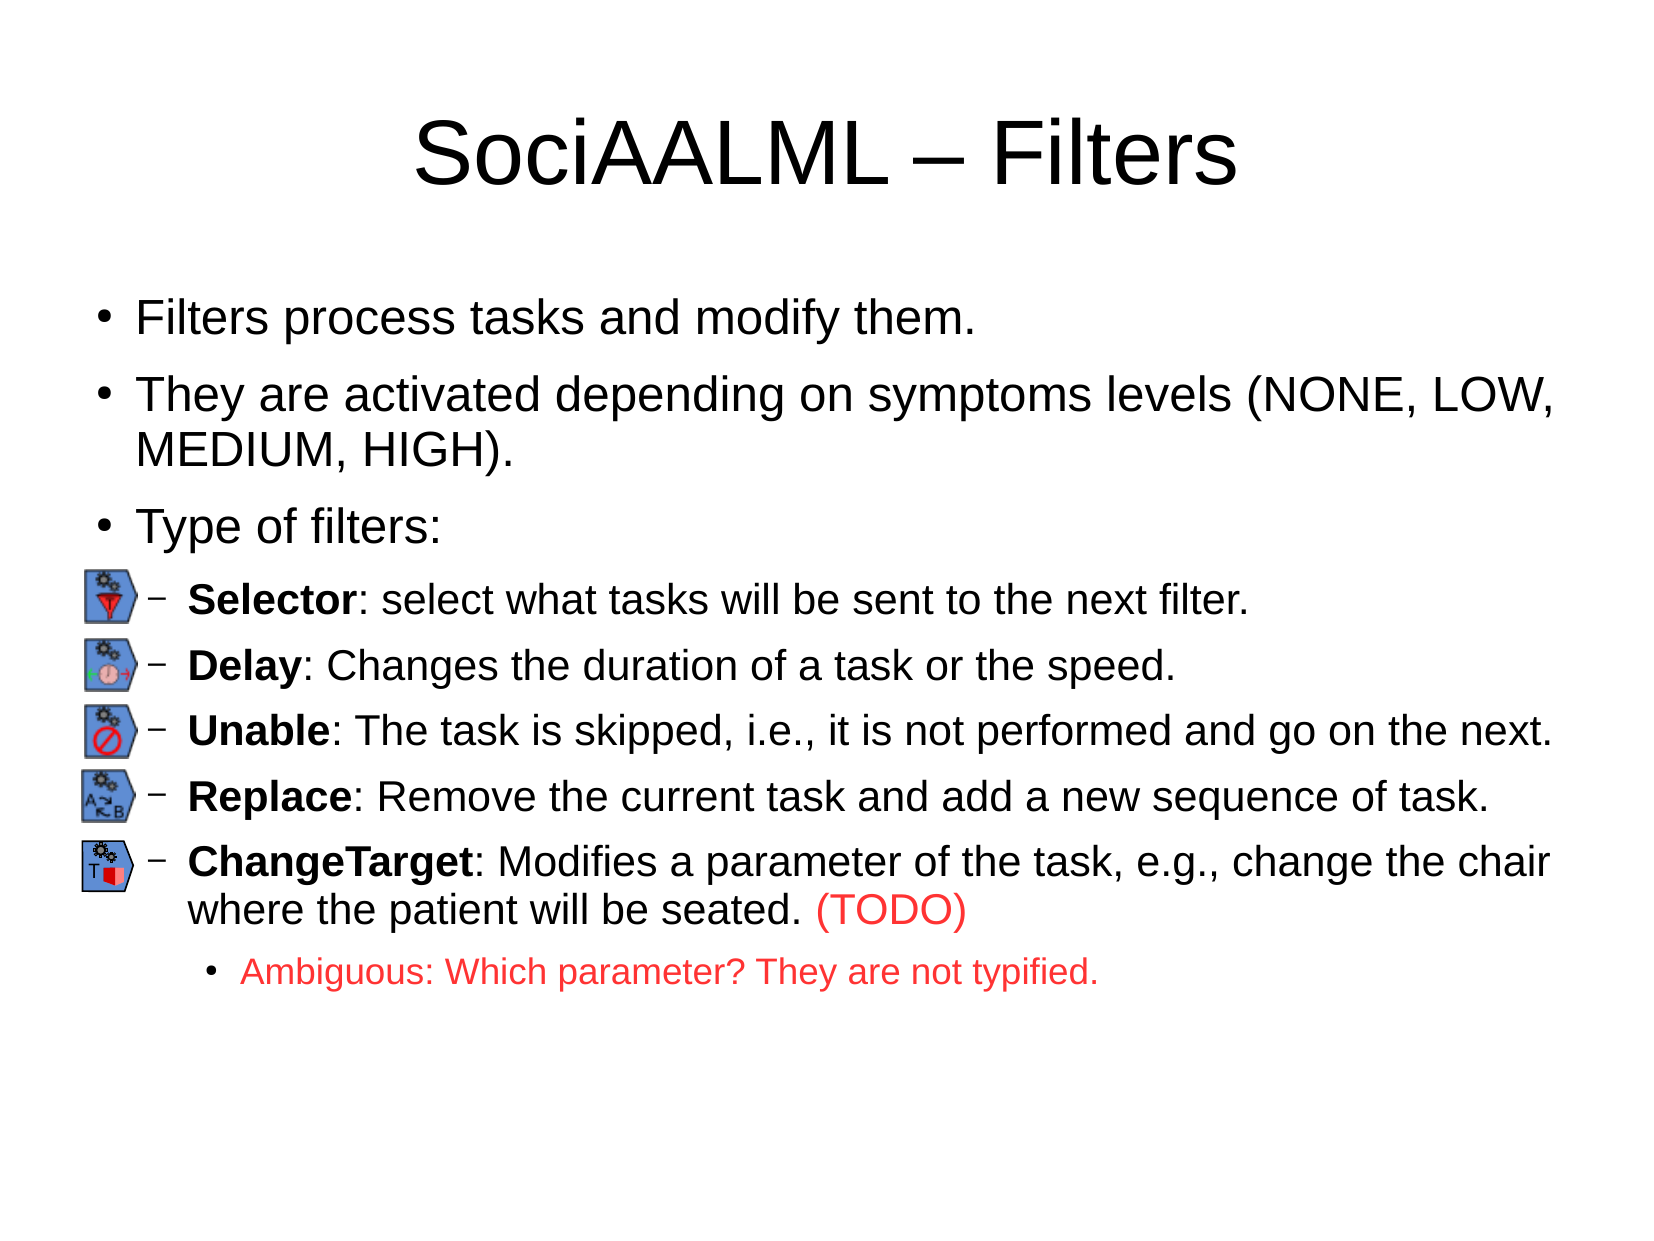

# SociAALML – Filters
Filters process tasks and modify them.
They are activated depending on symptoms levels (NONE, LOW, MEDIUM, HIGH).
Type of filters:
Selector: select what tasks will be sent to the next filter.
Delay: Changes the duration of a task or the speed.
Unable: The task is skipped, i.e., it is not performed and go on the next.
Replace: Remove the current task and add a new sequence of task.
ChangeTarget: Modifies a parameter of the task, e.g., change the chair where the patient will be seated. (TODO)
Ambiguous: Which parameter? They are not typified.